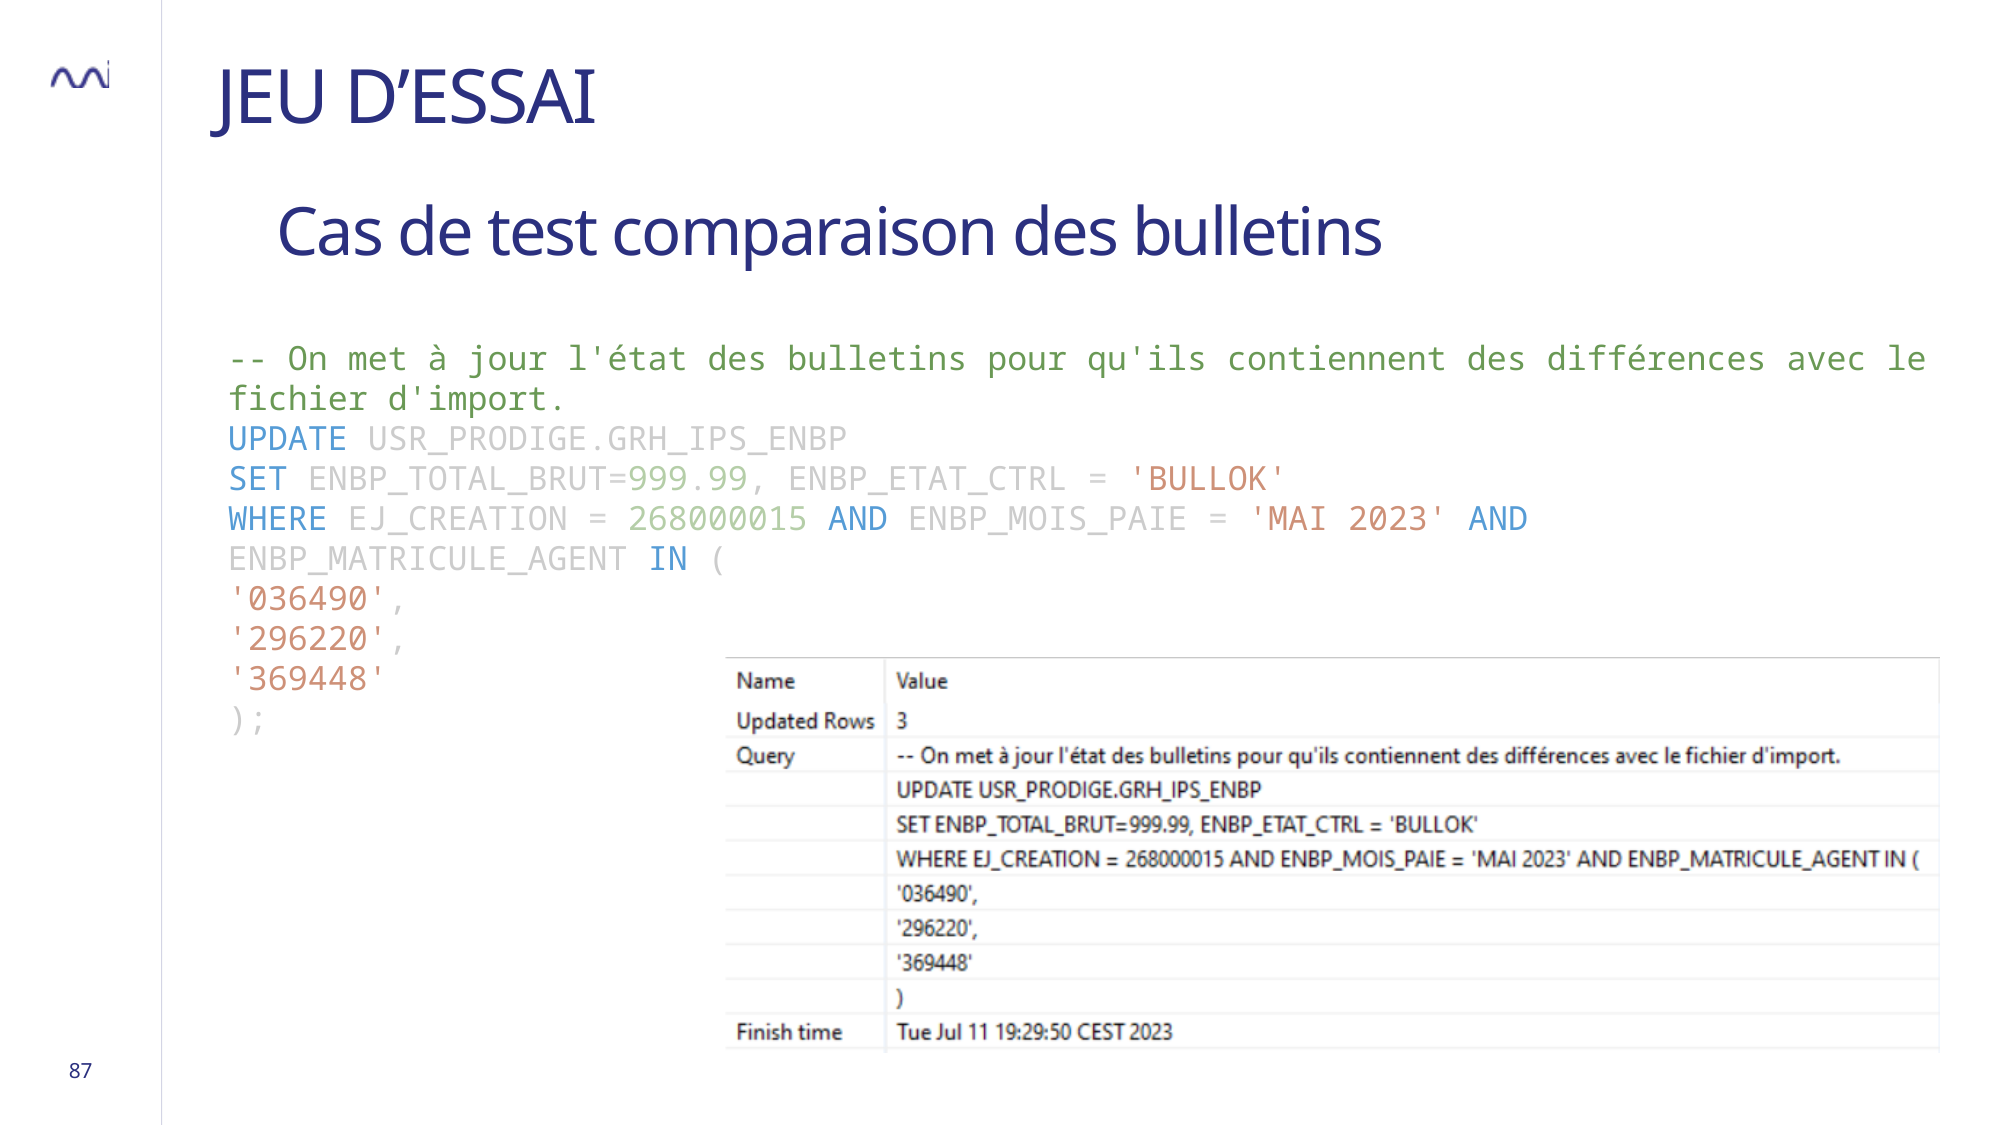

JEU D’ESSAI
Cas de test comparaison des bulletins
-- On met à jour l'état des bulletins pour qu'ils contiennent des différences avec le fichier d'import.
UPDATE USR_PRODIGE.GRH_IPS_ENBP
SET ENBP_TOTAL_BRUT=999.99, ENBP_ETAT_CTRL = 'BULLOK'
WHERE EJ_CREATION = 268000015 AND ENBP_MOIS_PAIE = 'MAI 2023' AND ENBP_MATRICULE_AGENT IN (
'036490',
'296220',
'369448'
);